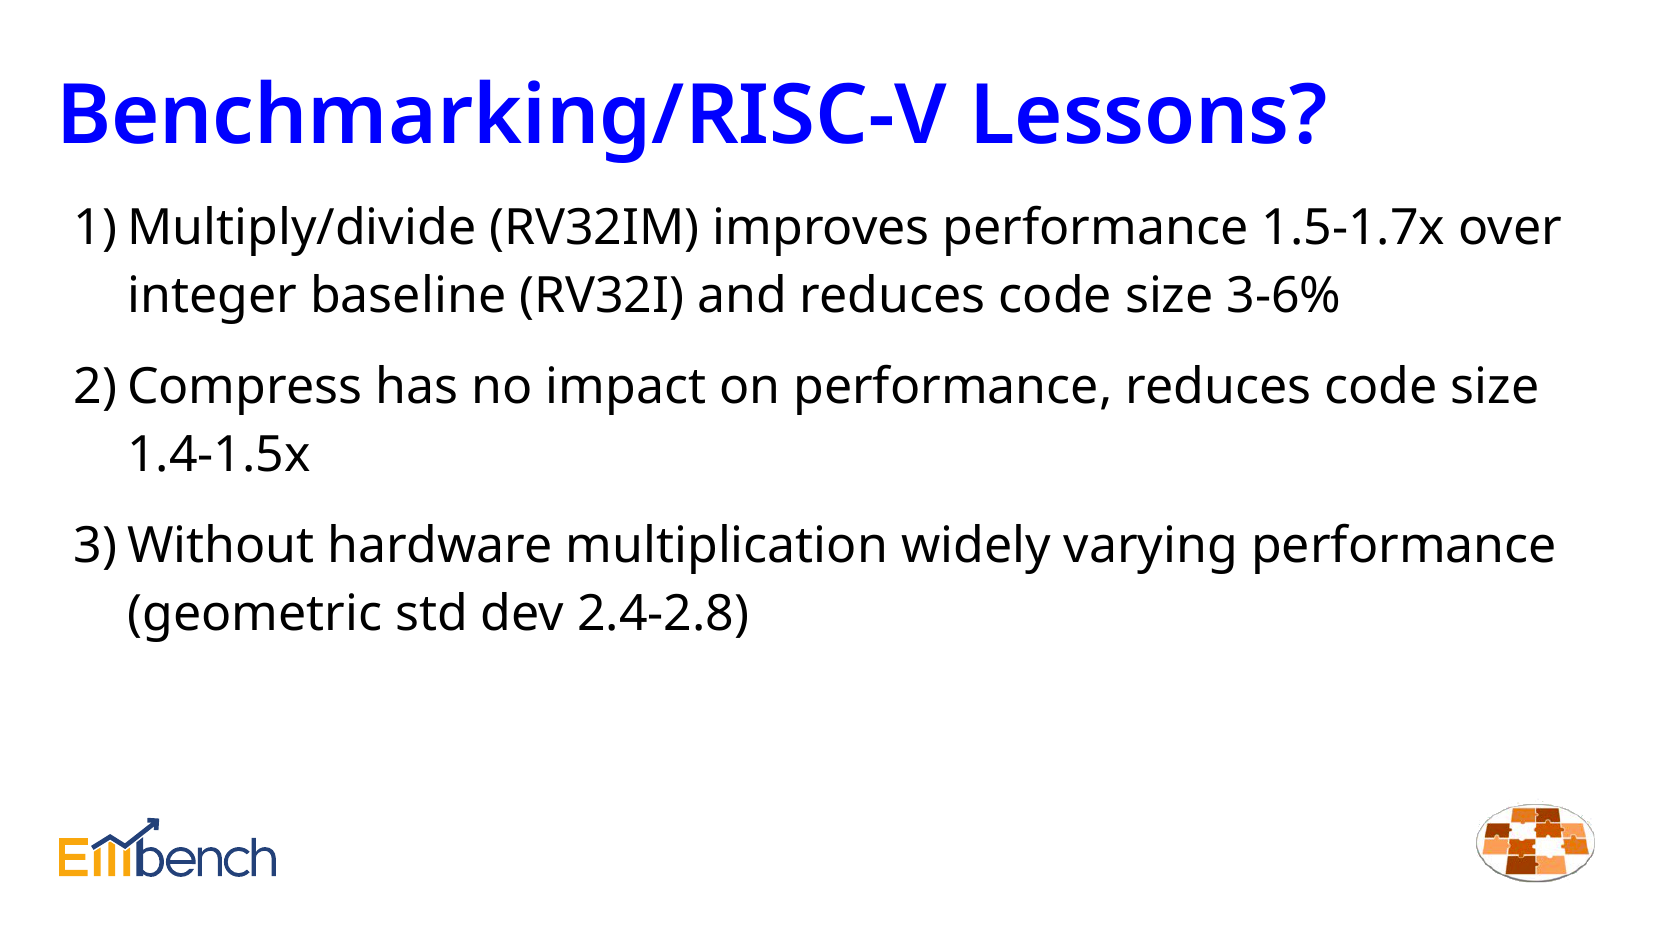

# Benchmarking/RISC-V Lessons?
Multiply/divide (RV32IM) improves performance 1.5-1.7x over integer baseline (RV32I) and reduces code size 3-6%
Compress has no impact on performance, reduces code size 1.4‑1.5x
Without hardware multiplication widely varying performance (geometric std dev 2.4-2.8)